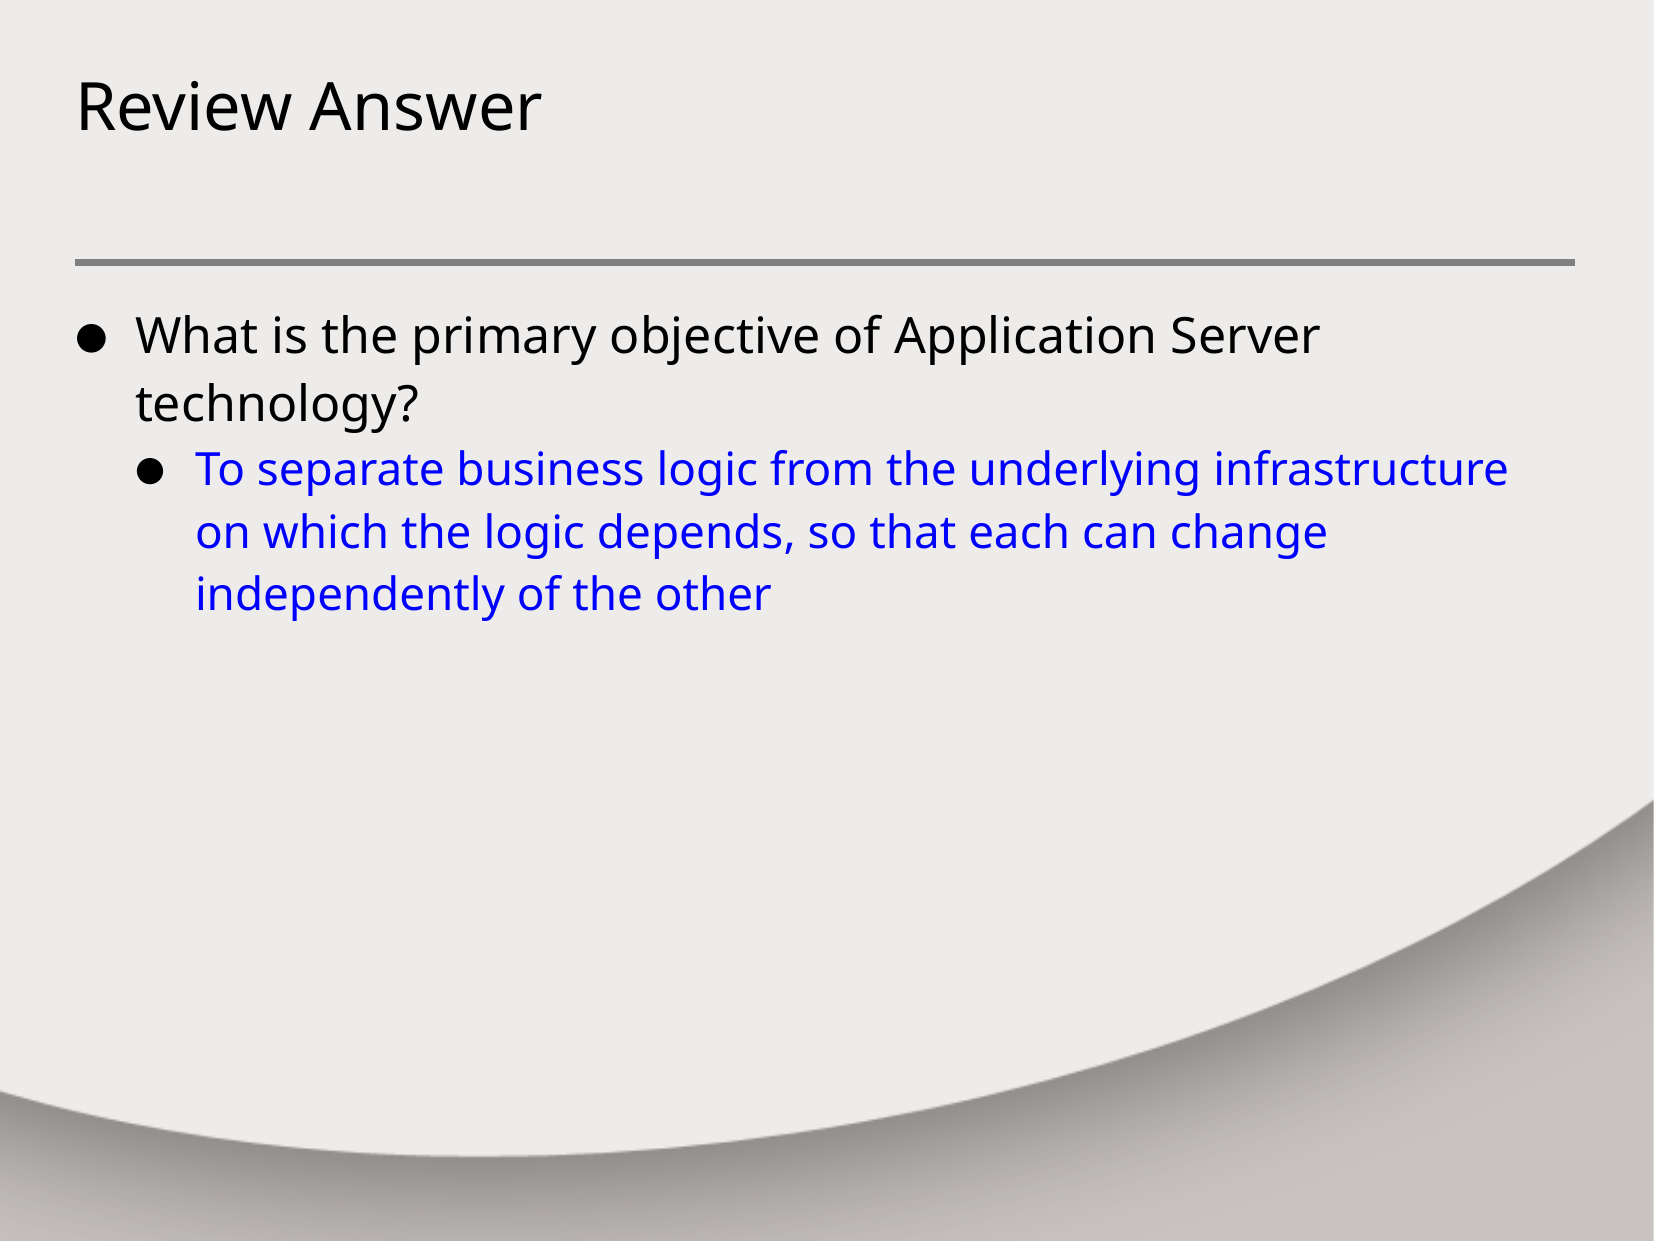

# Review Answer
What is the primary objective of Application Server technology?
To separate business logic from the underlying infrastructure on which the logic depends, so that each can change independently of the other